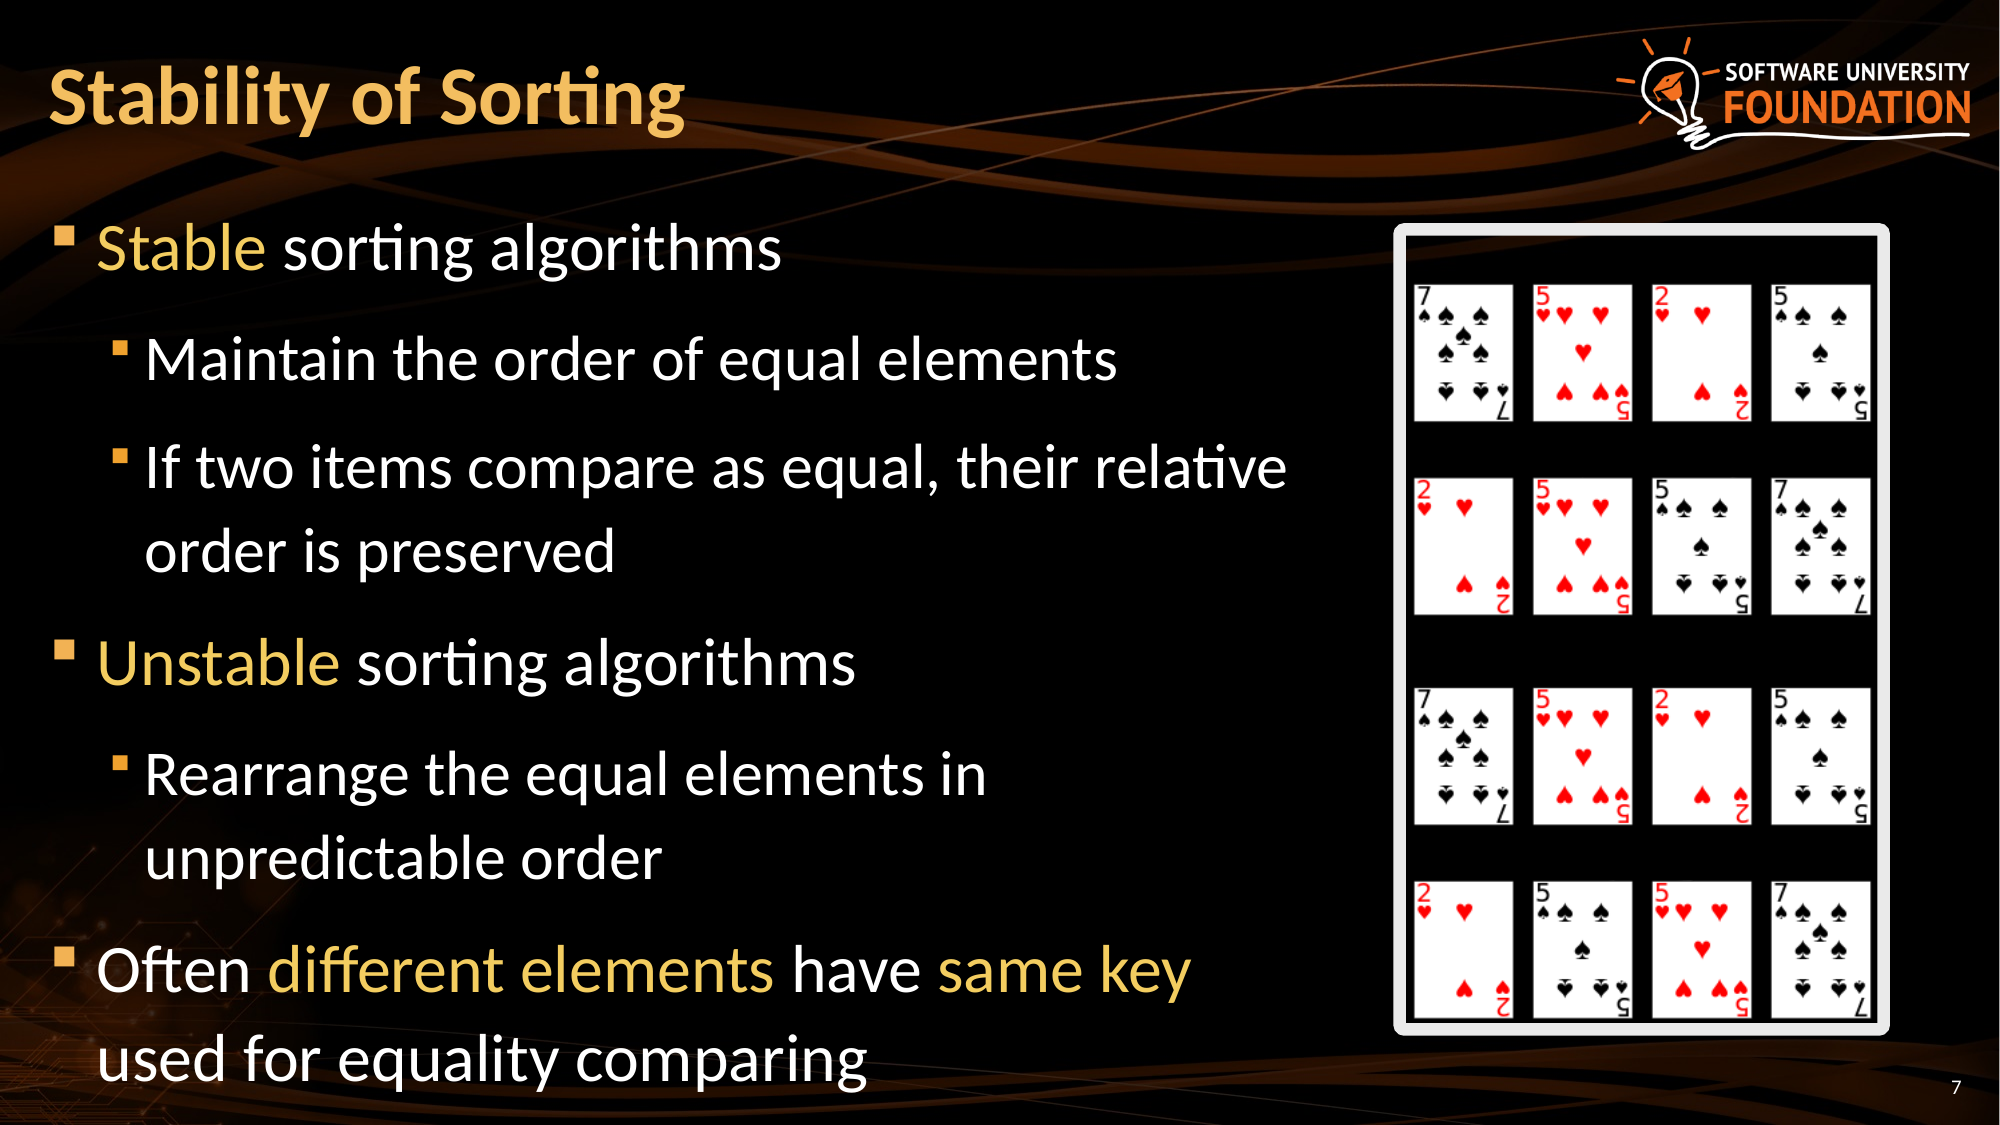

Stability of Sorting
# Stable sorting algorithms
Maintain the order of equal elements
If two items compare as equal, their relative order is preserved
Unstable sorting algorithms
Rearrange the equal elements in unpredictable order
Often different elements have same key used for equality comparing